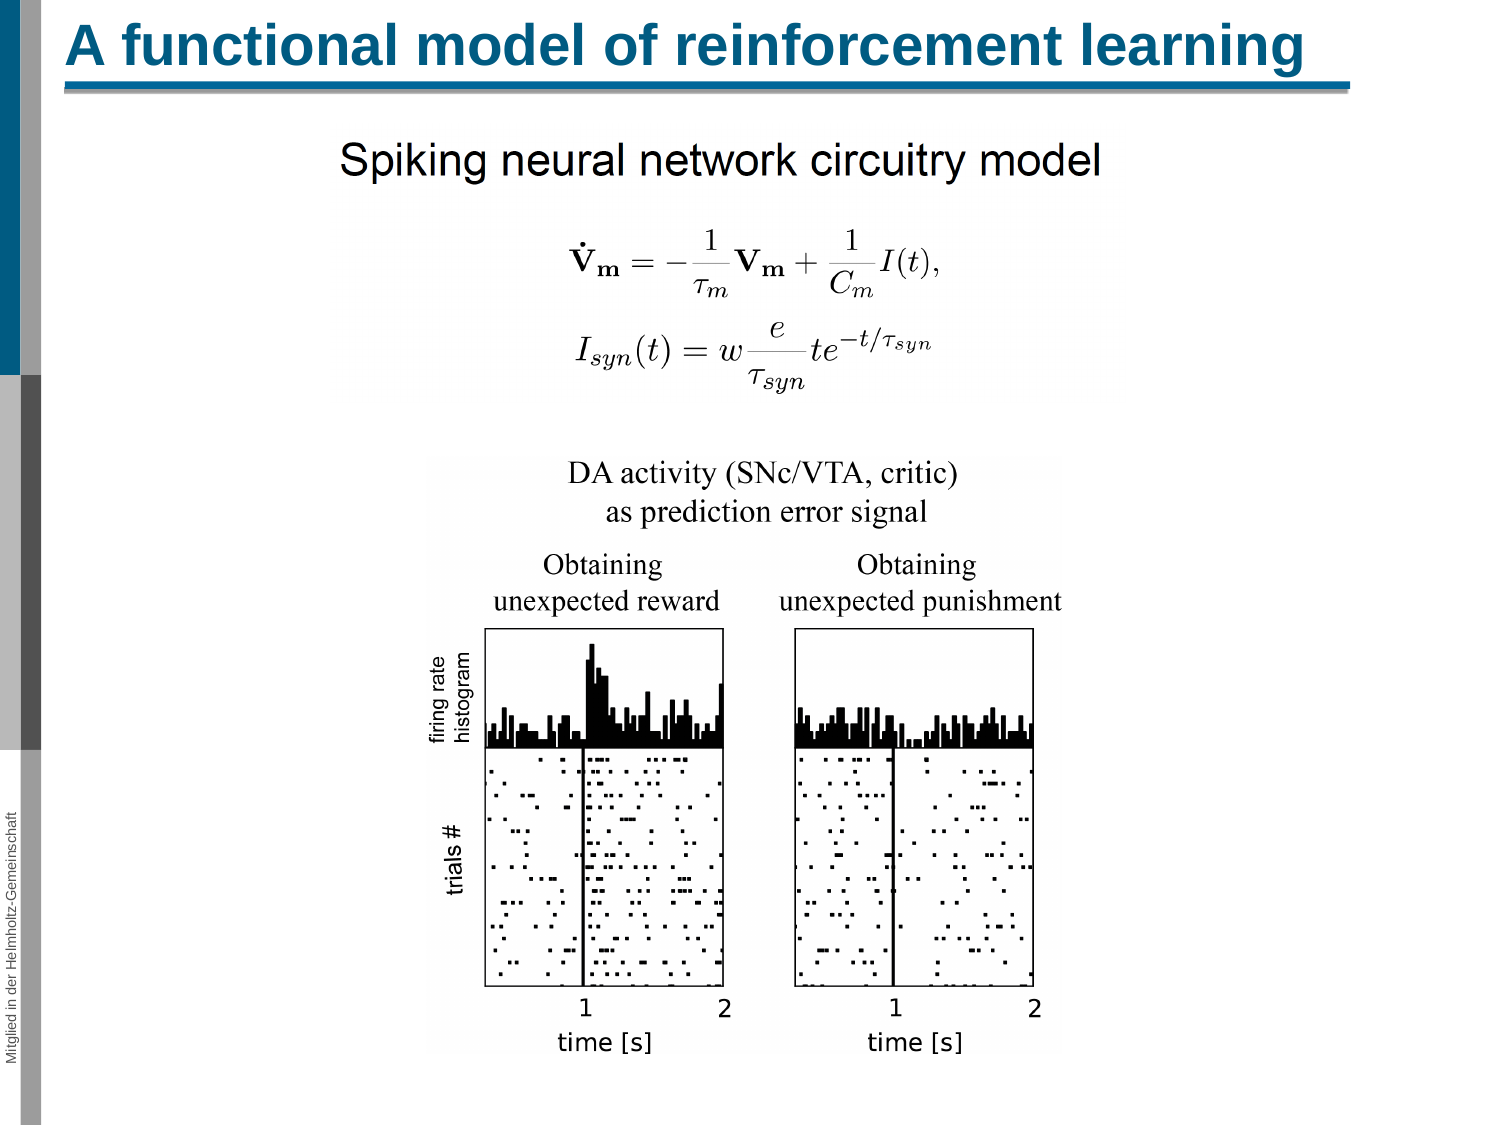

A functional model of reinforcement learning
−
−